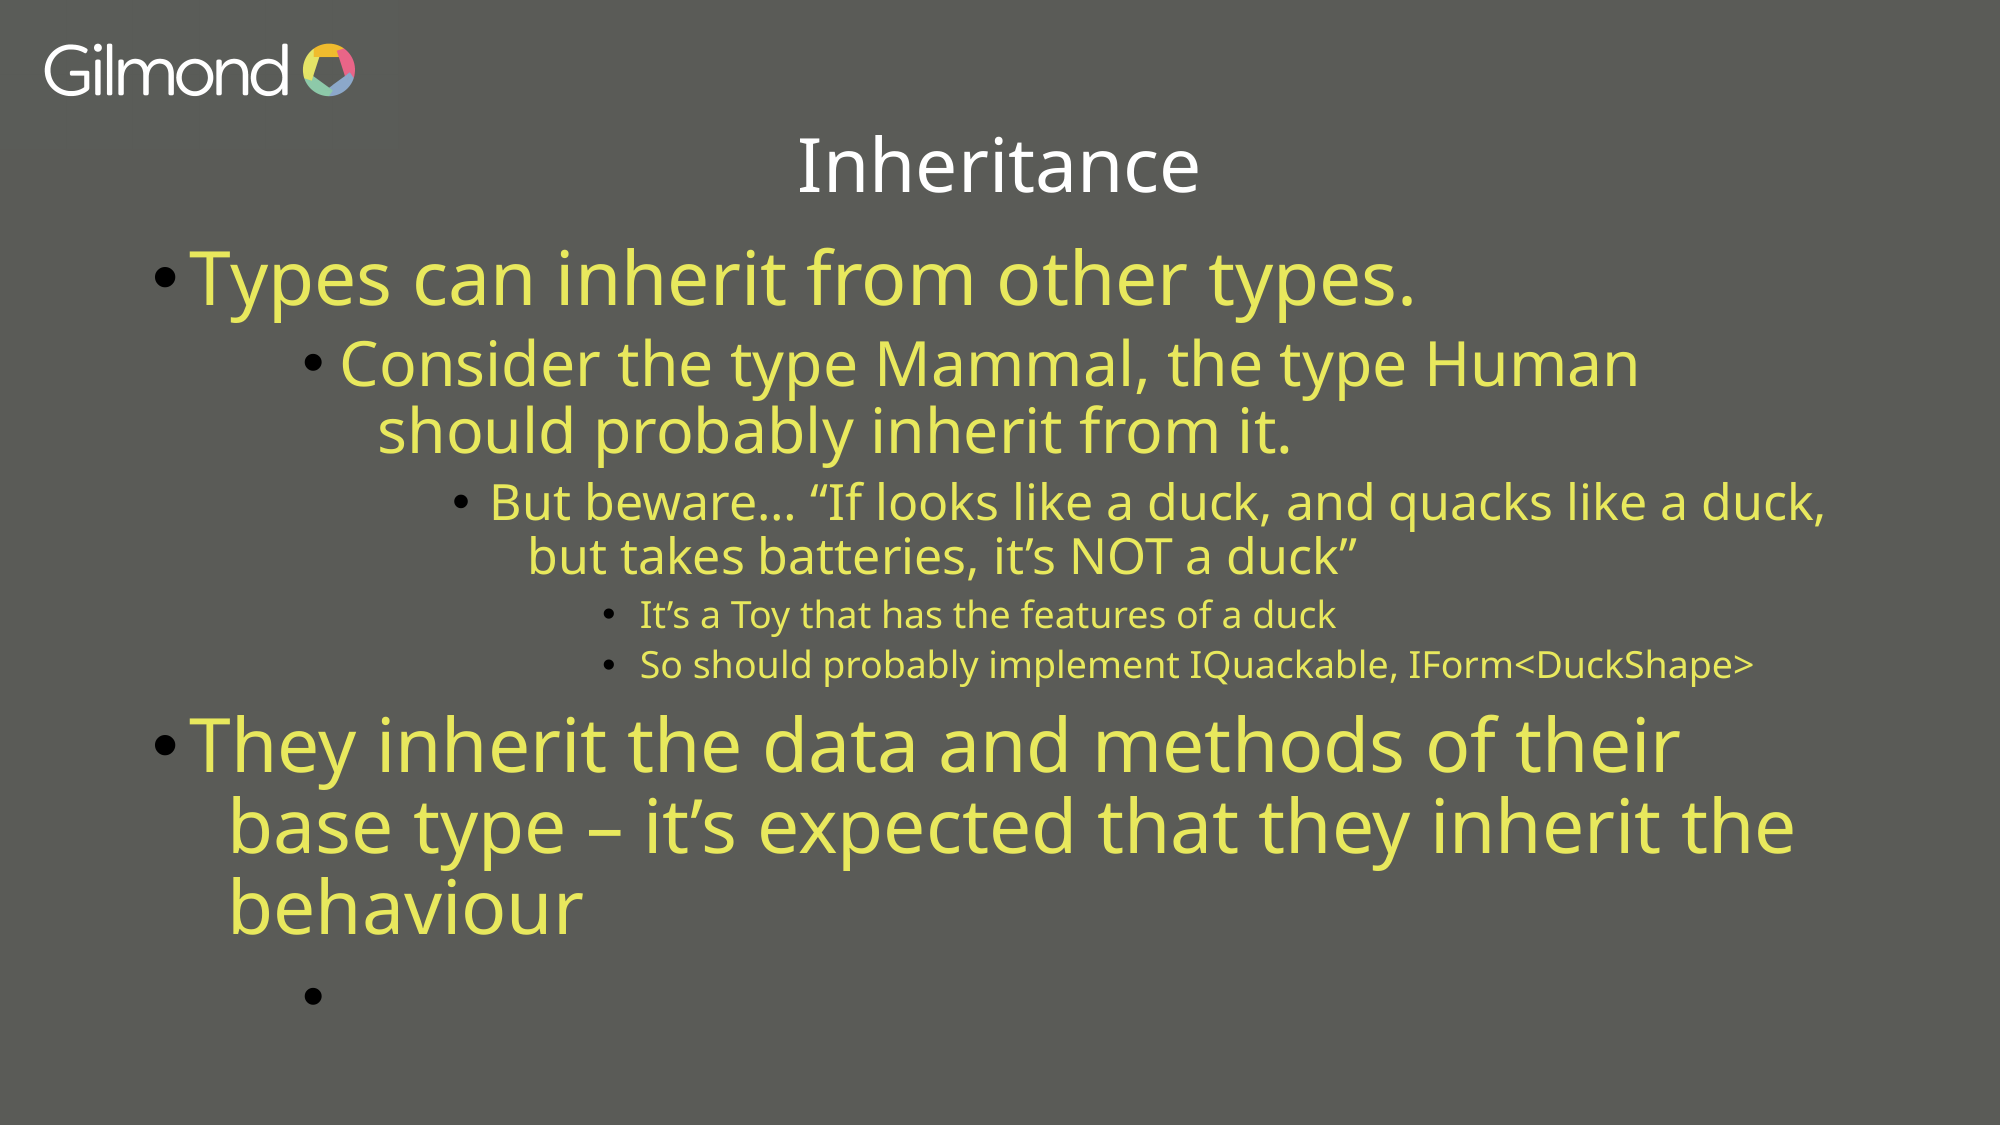

# Inheritance
Types can inherit from other types.
Consider the type Mammal, the type Human should probably inherit from it.
But beware… “If looks like a duck, and quacks like a duck, but takes batteries, it’s NOT a duck”
It’s a Toy that has the features of a duck
So should probably implement IQuackable, IForm<DuckShape>
They inherit the data and methods of their base type – it’s expected that they inherit the behaviour